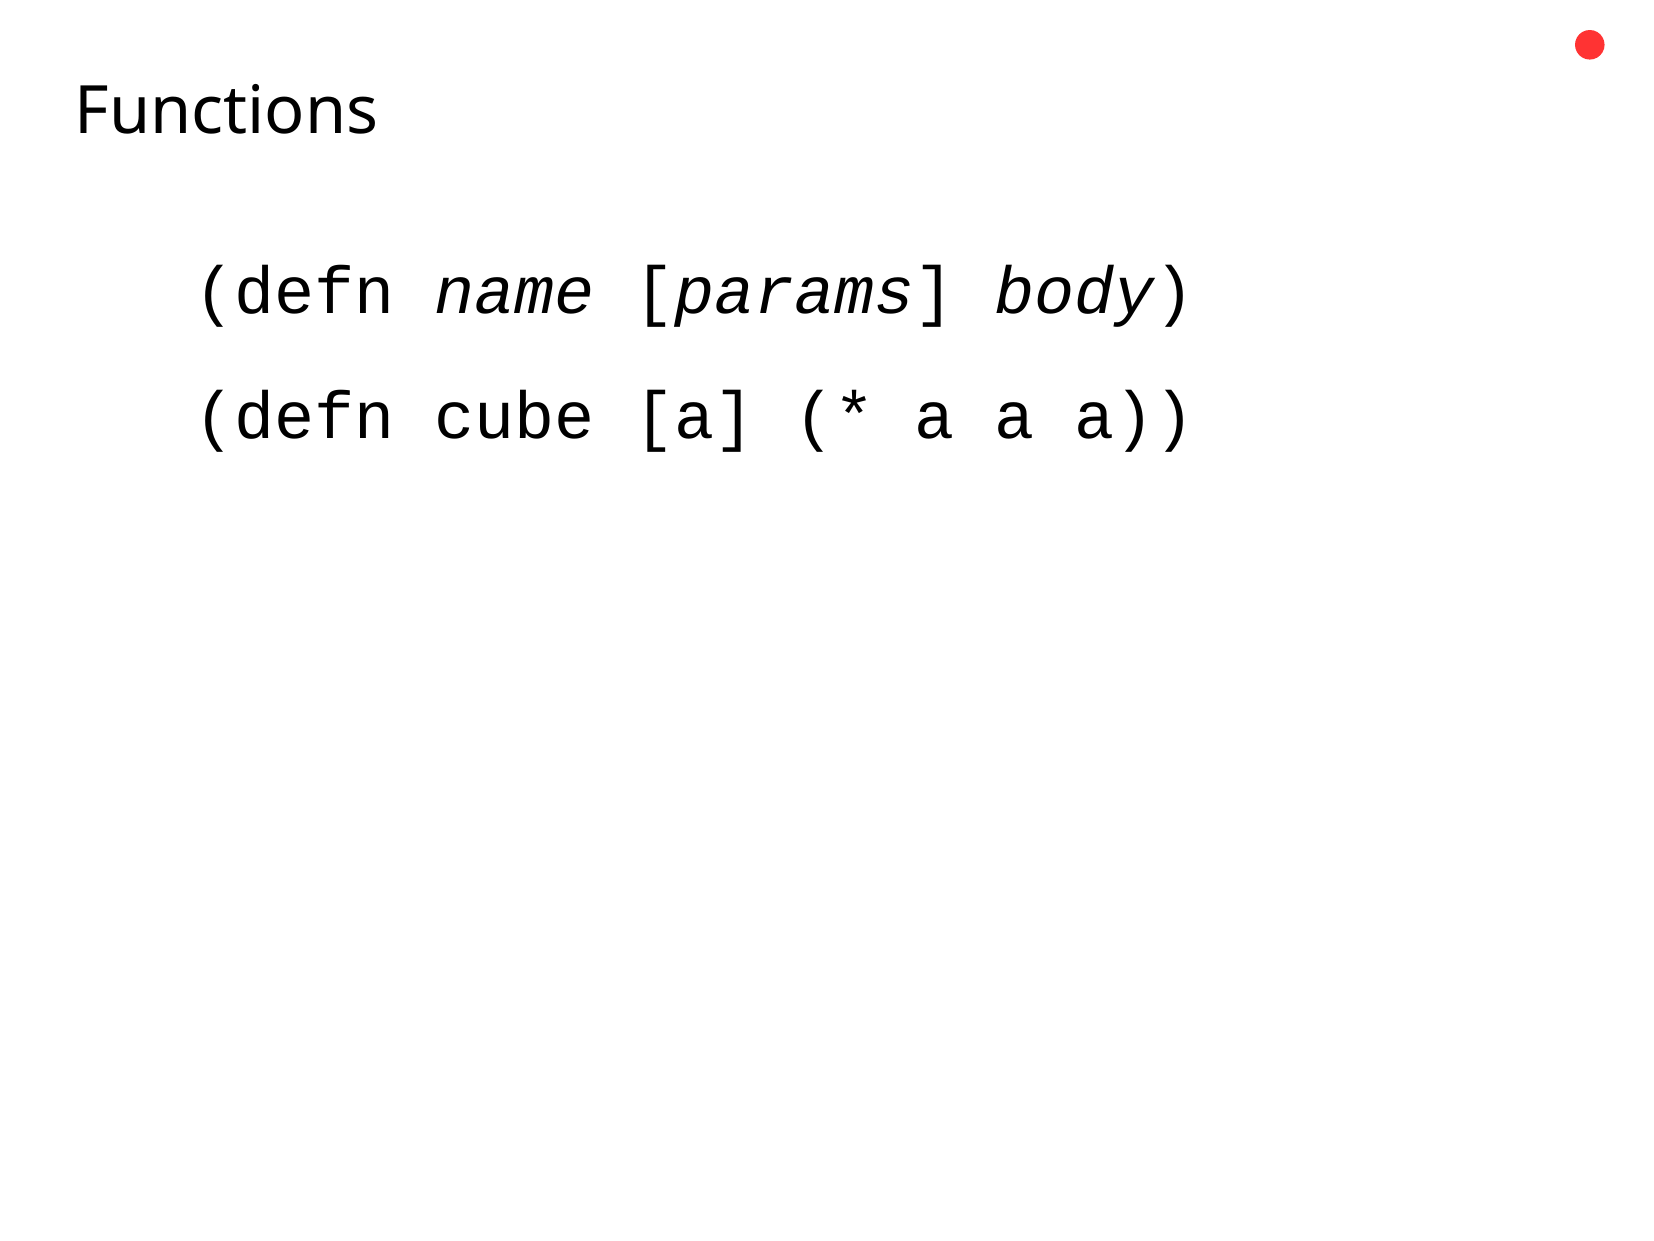

Functions
(defn name [params] body)
(defn cube [a] (* a a a))